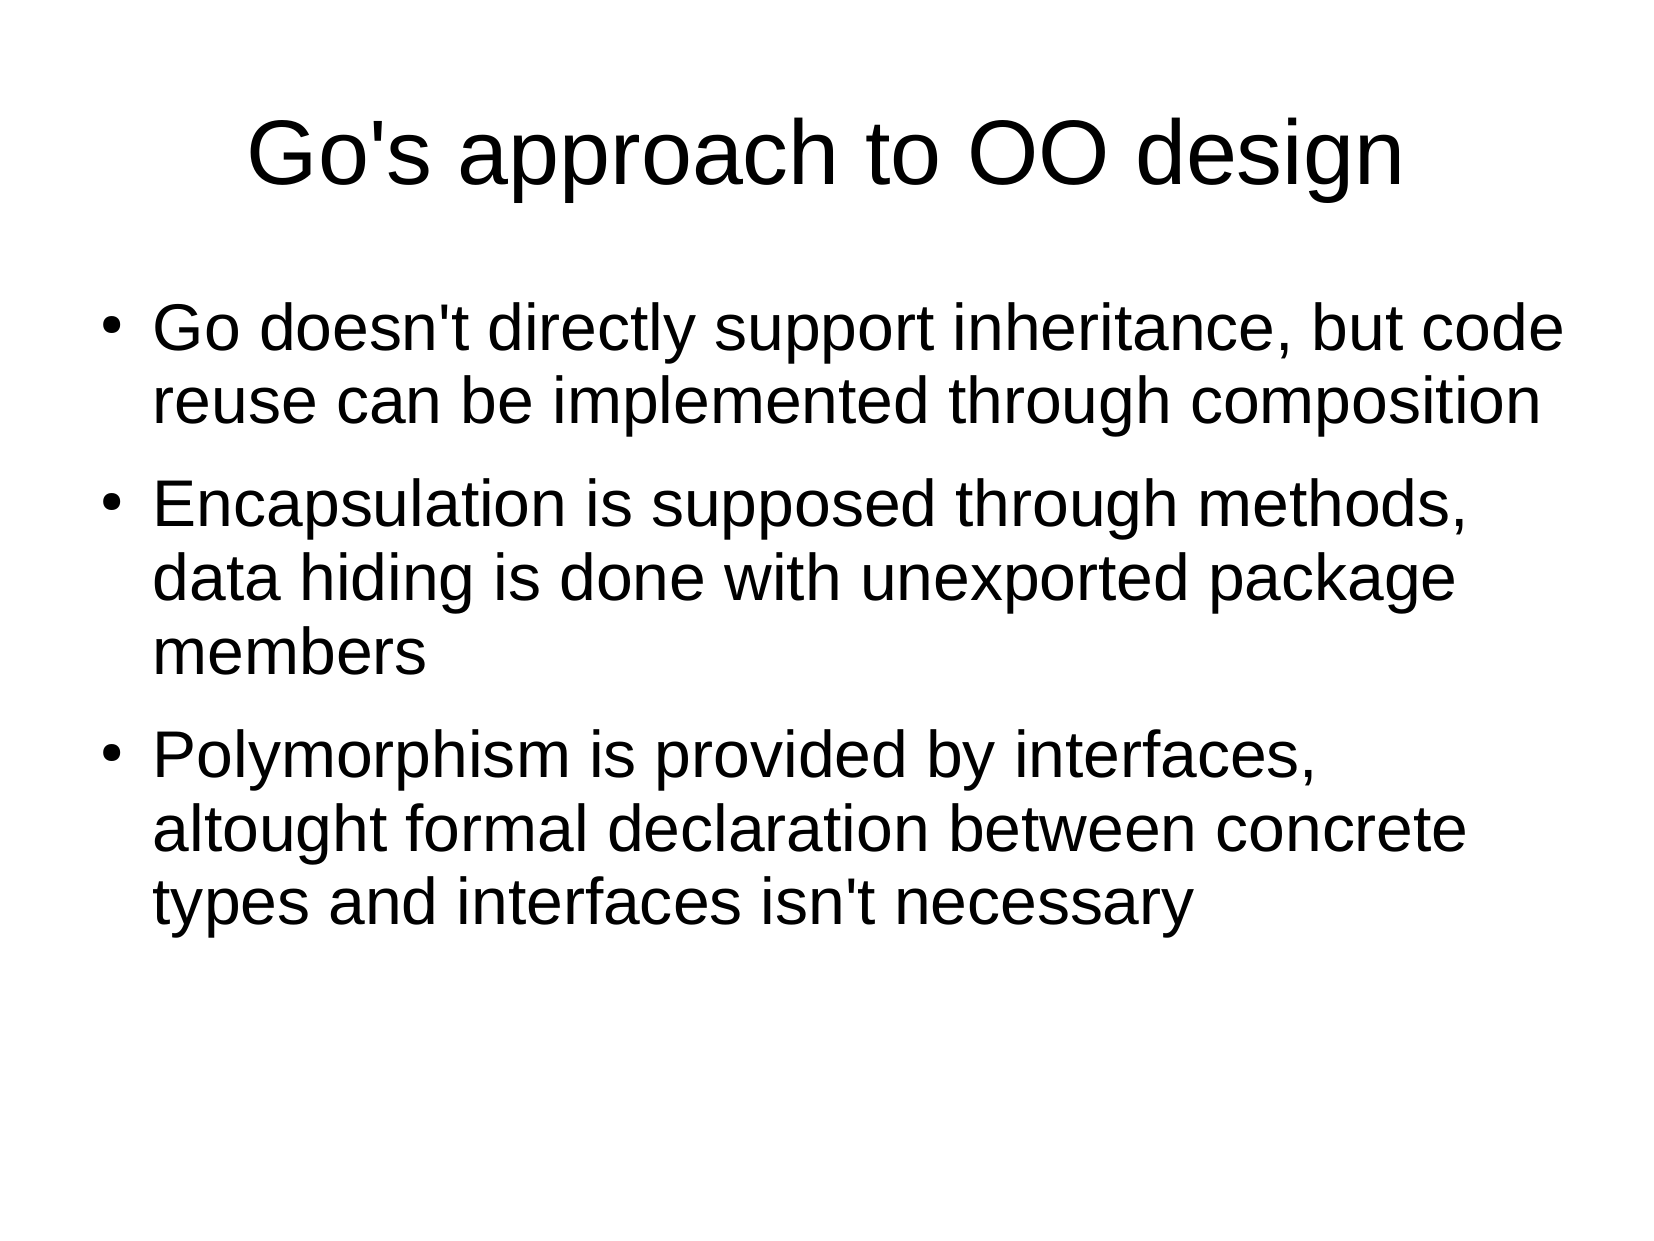

# Go's approach to OO design
Go doesn't directly support inheritance, but code reuse can be implemented through composition
Encapsulation is supposed through methods, data hiding is done with unexported package members
Polymorphism is provided by interfaces, altought formal declaration between concrete types and interfaces isn't necessary